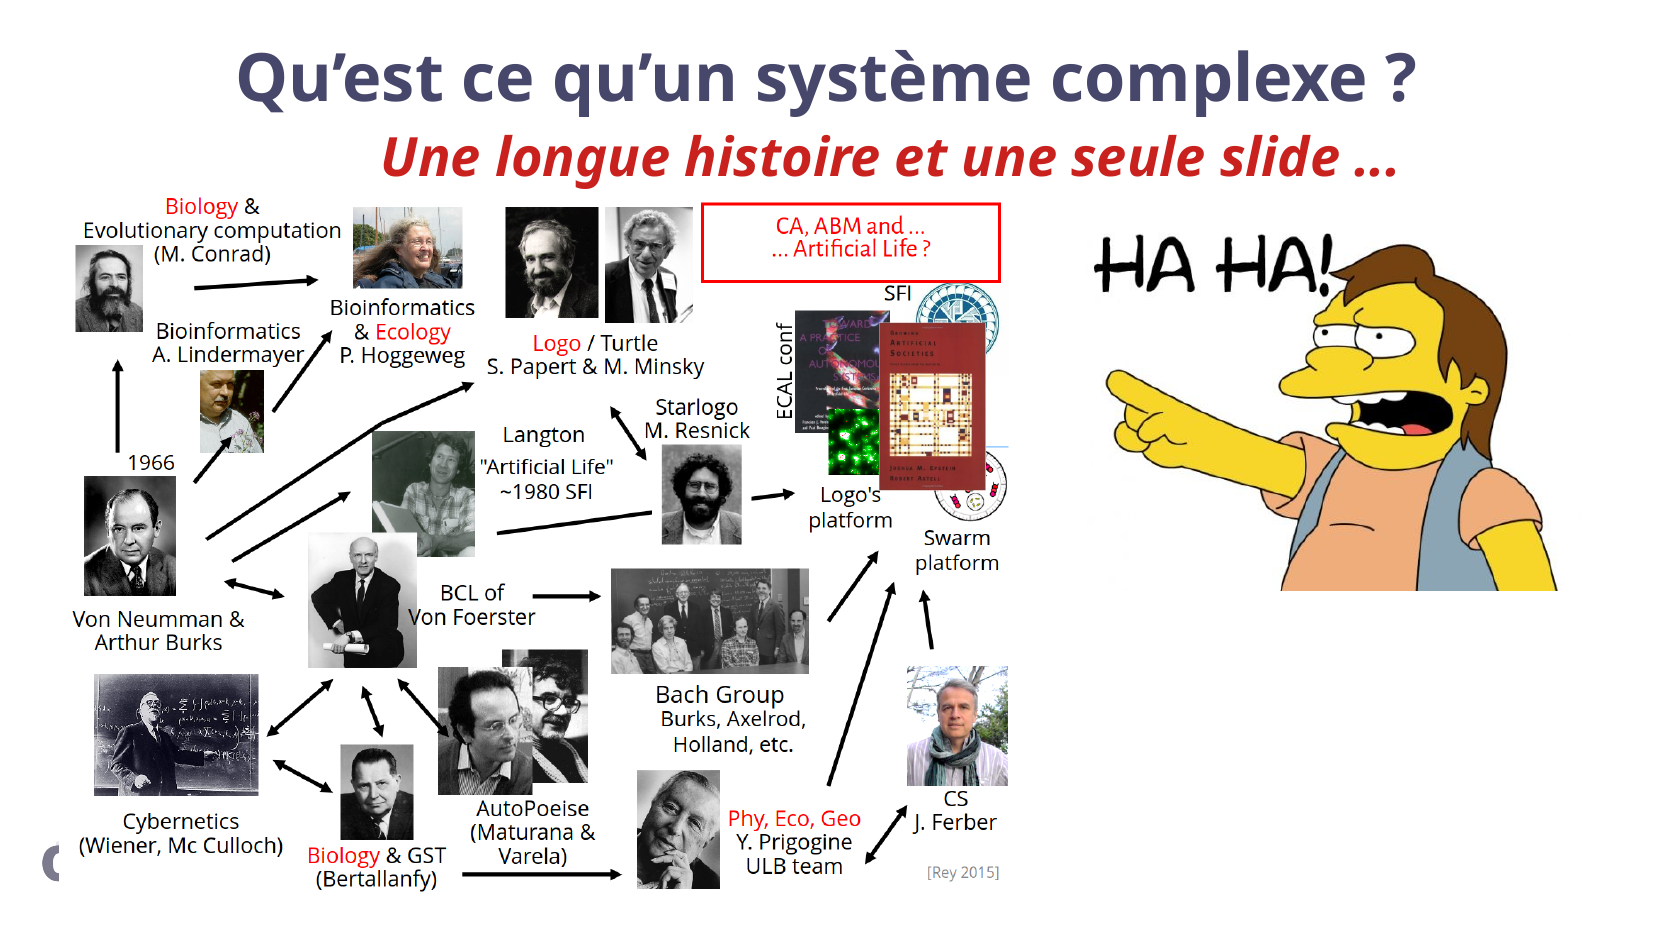

# Qu’est ce qu’un système complexe ?
Une longue histoire et une seule slide ...